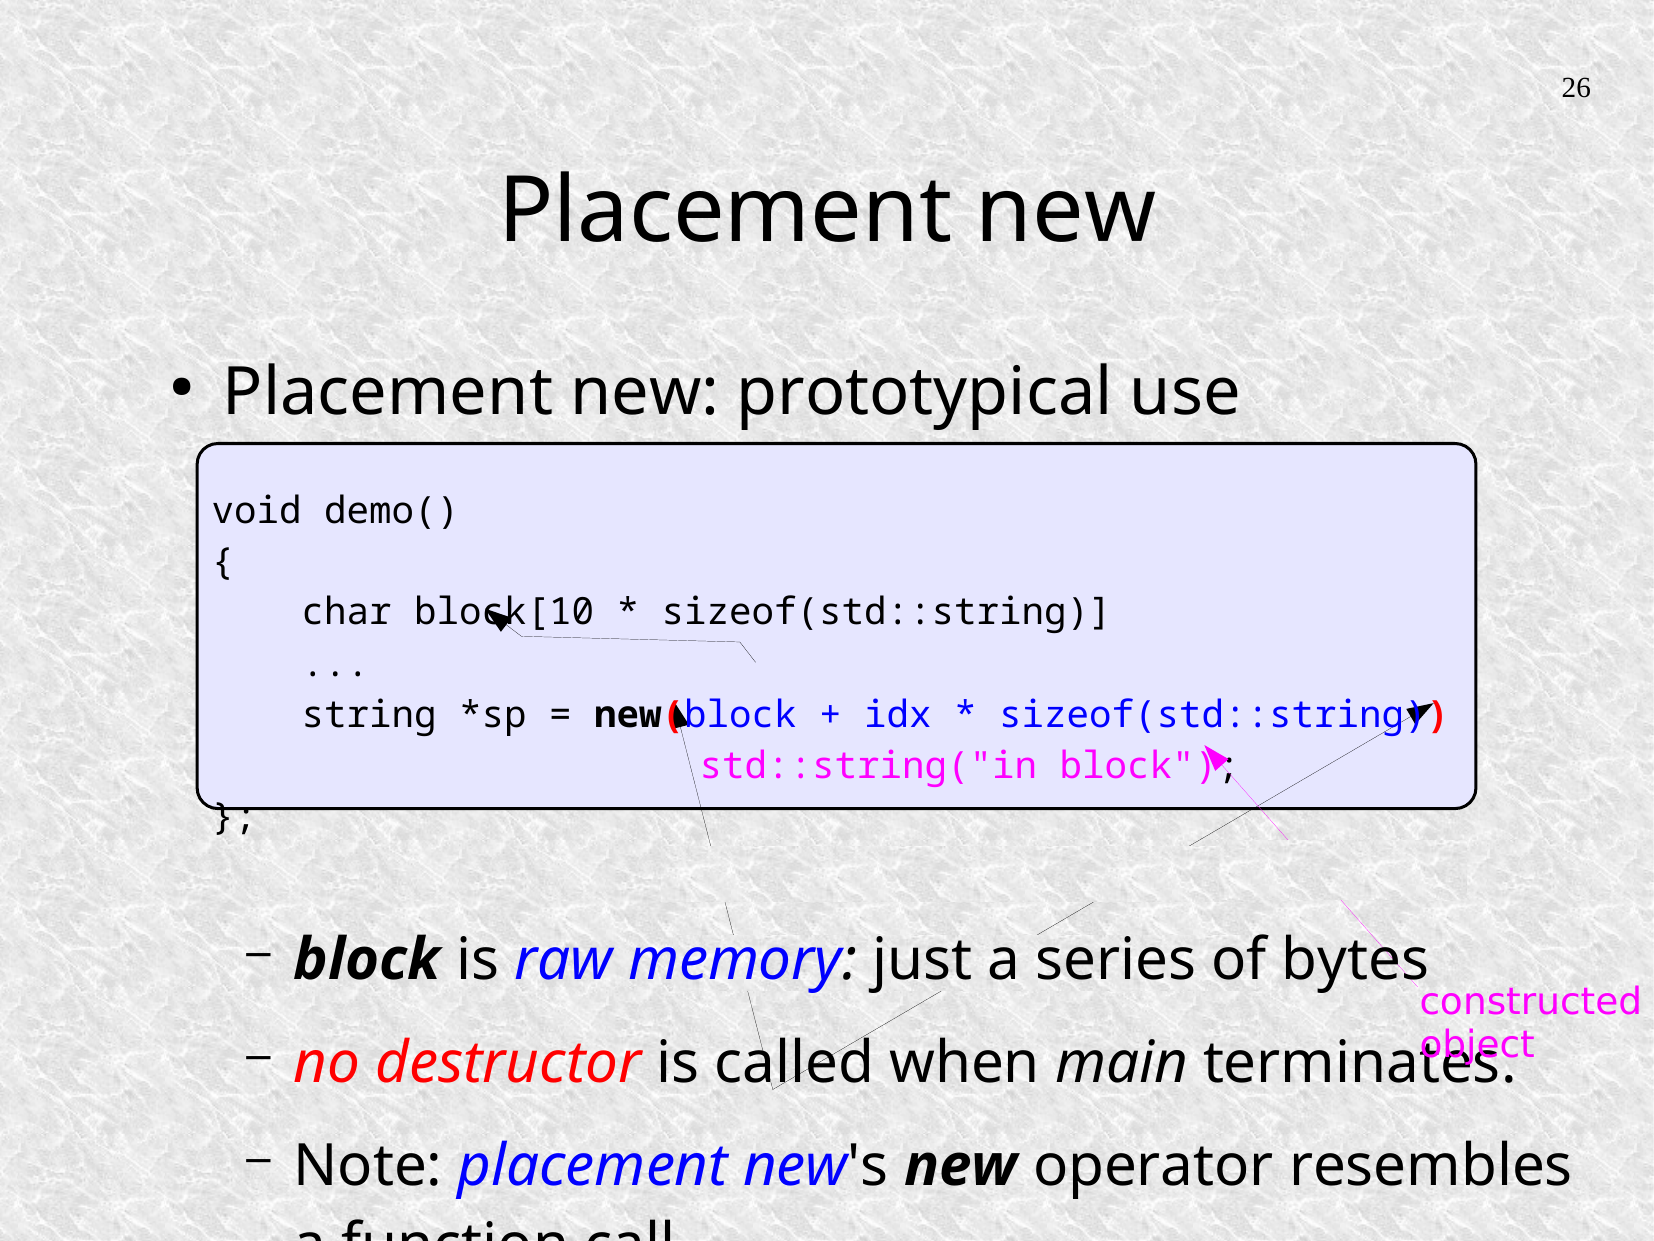

26
# Placement new
Placement new: prototypical use
block is raw memory: just a series of bytes
no destructor is called when main terminates.
Note: placement new's new operator resembles a function call.
void demo()
{
 char block[10 * sizeof(std::string)]
 ...
 string *sp = new(block + idx * sizeof(std::string))
						 std::string("in block");
};
constructed
object